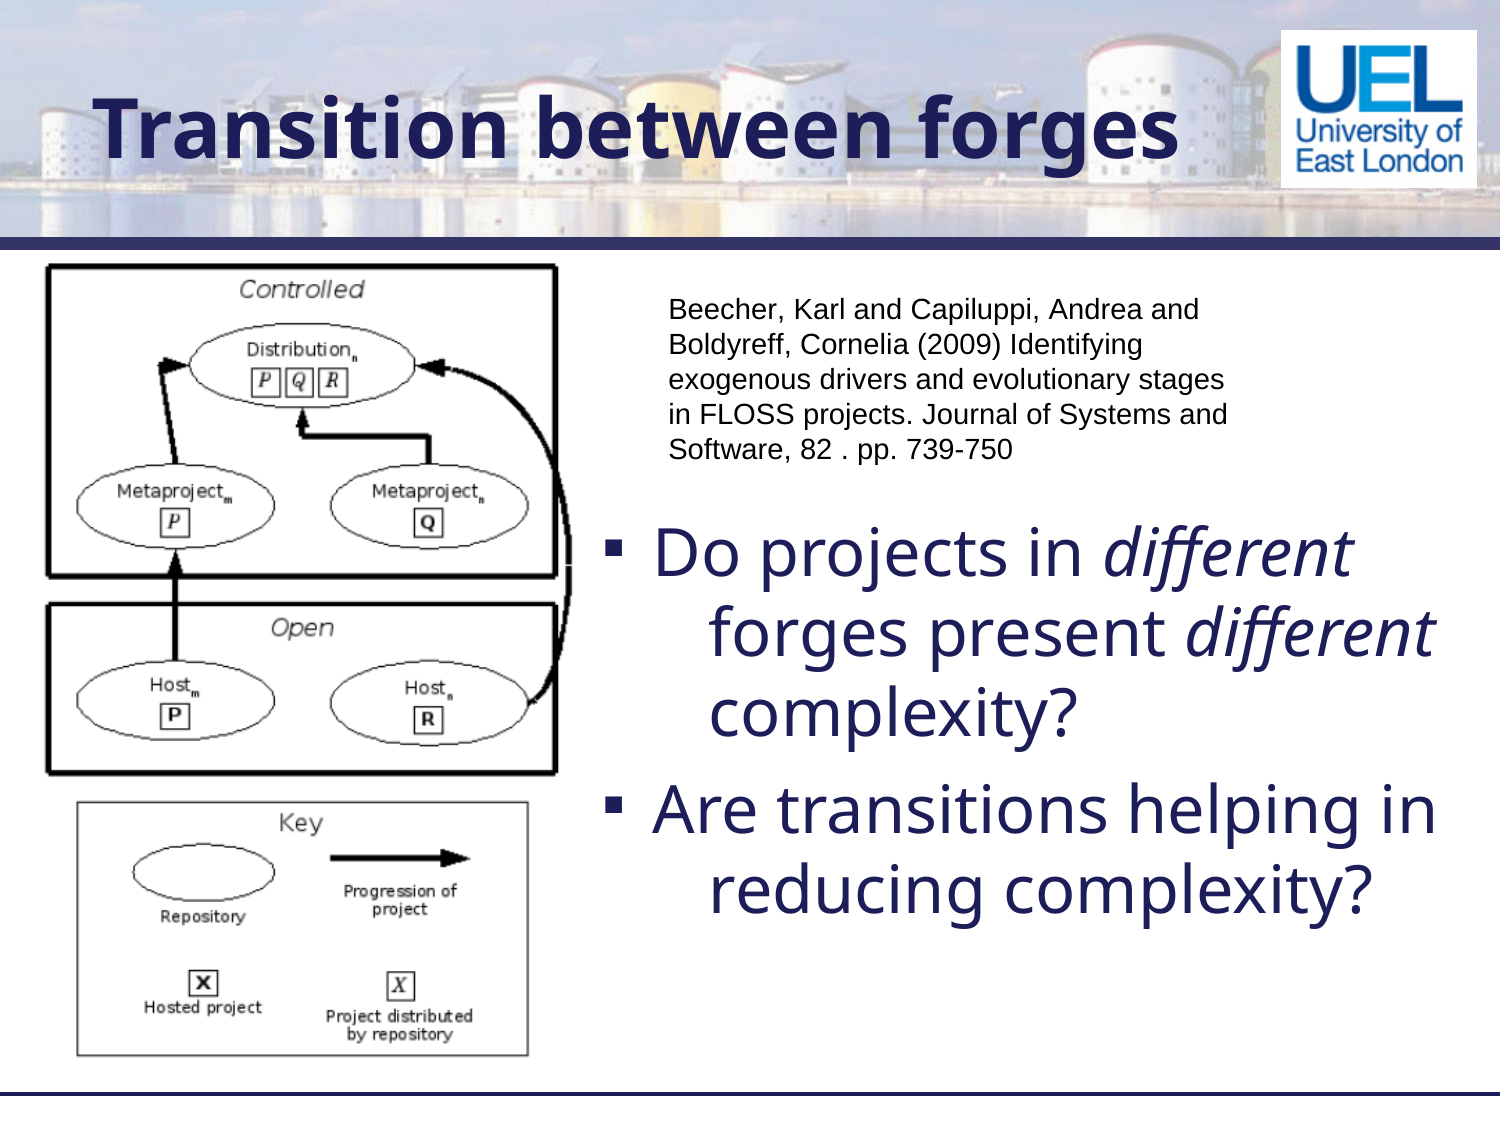

# Transition between forges
Beecher, Karl and Capiluppi, Andrea and
Boldyreff, Cornelia (2009) Identifying
exogenous drivers and evolutionary stages
in FLOSS projects. Journal of Systems and
Software, 82 . pp. 739-750
Do projects in different forges present different complexity?
Are transitions helping in reducing complexity?